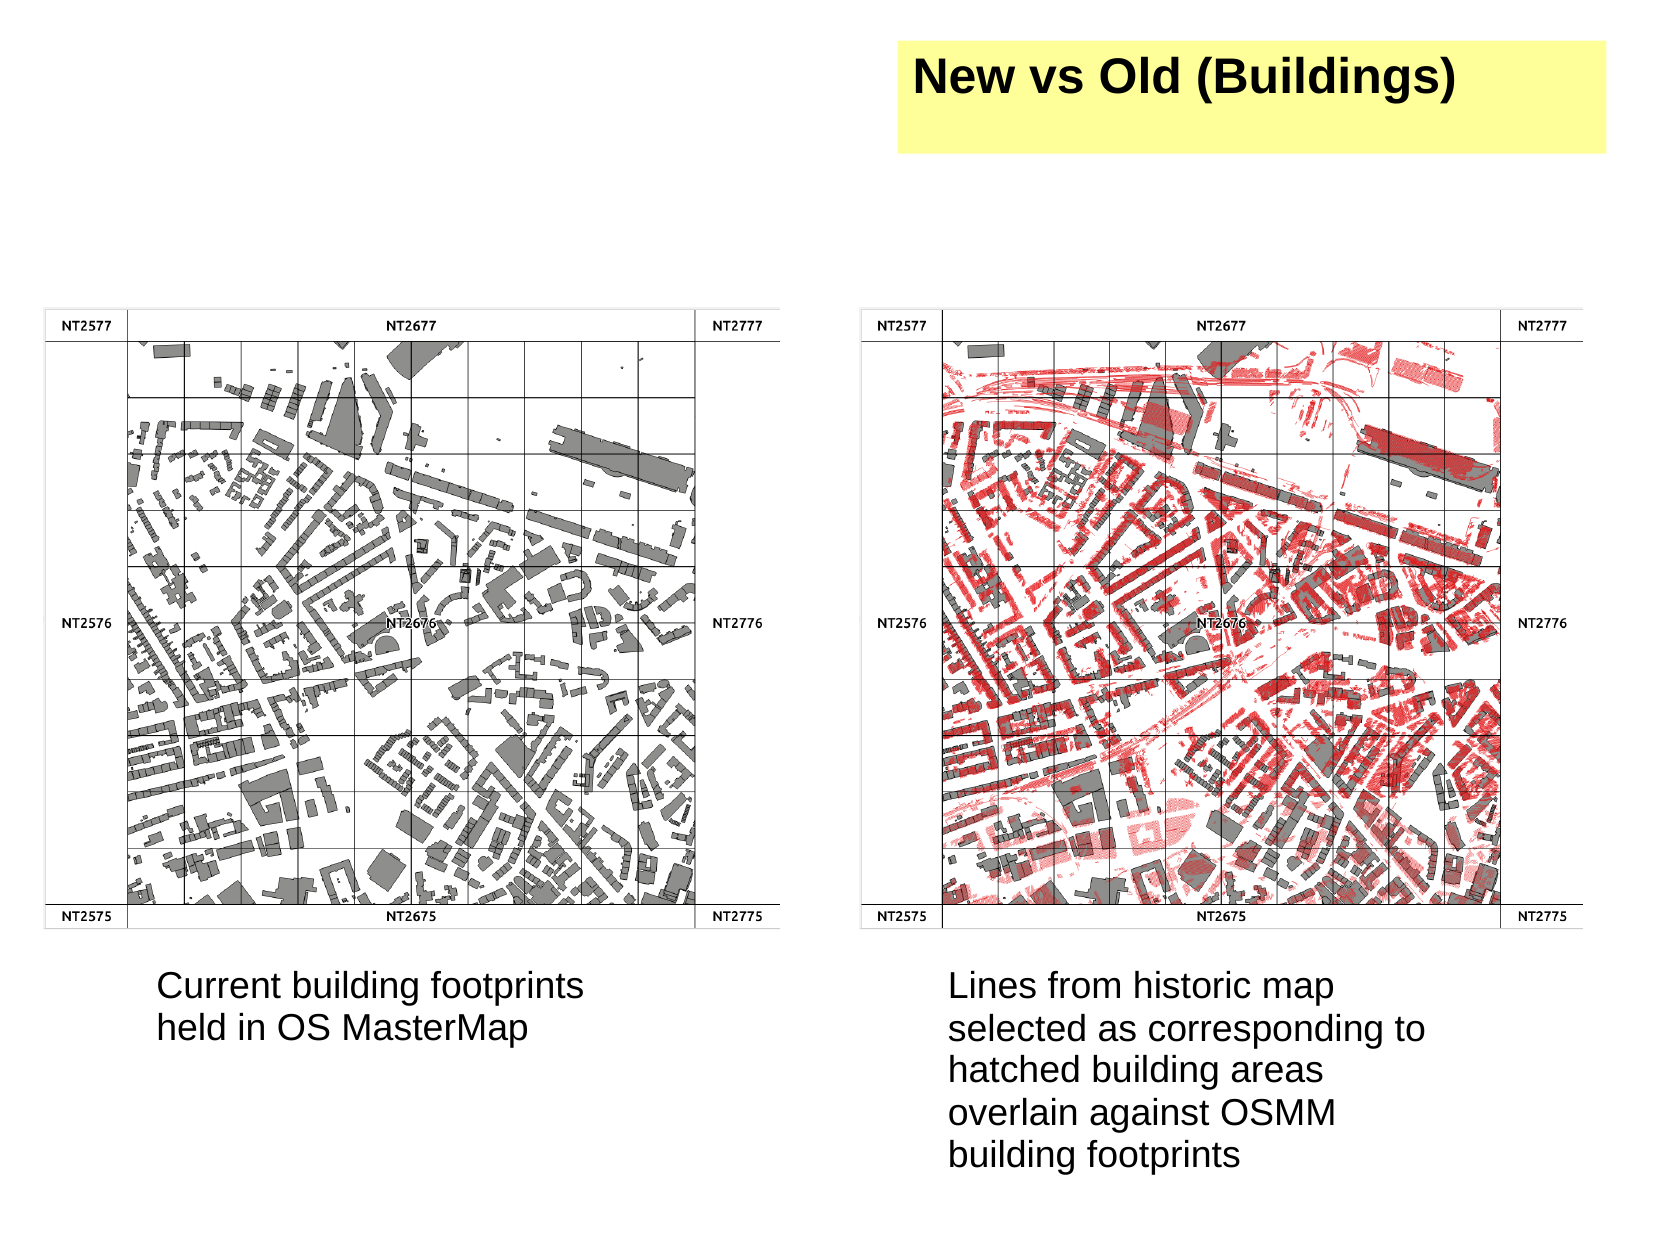

New vs Old (Buildings)
Current building footprints held in OS MasterMap
Lines from historic map selected as corresponding to hatched building areas overlain against OSMM building footprints